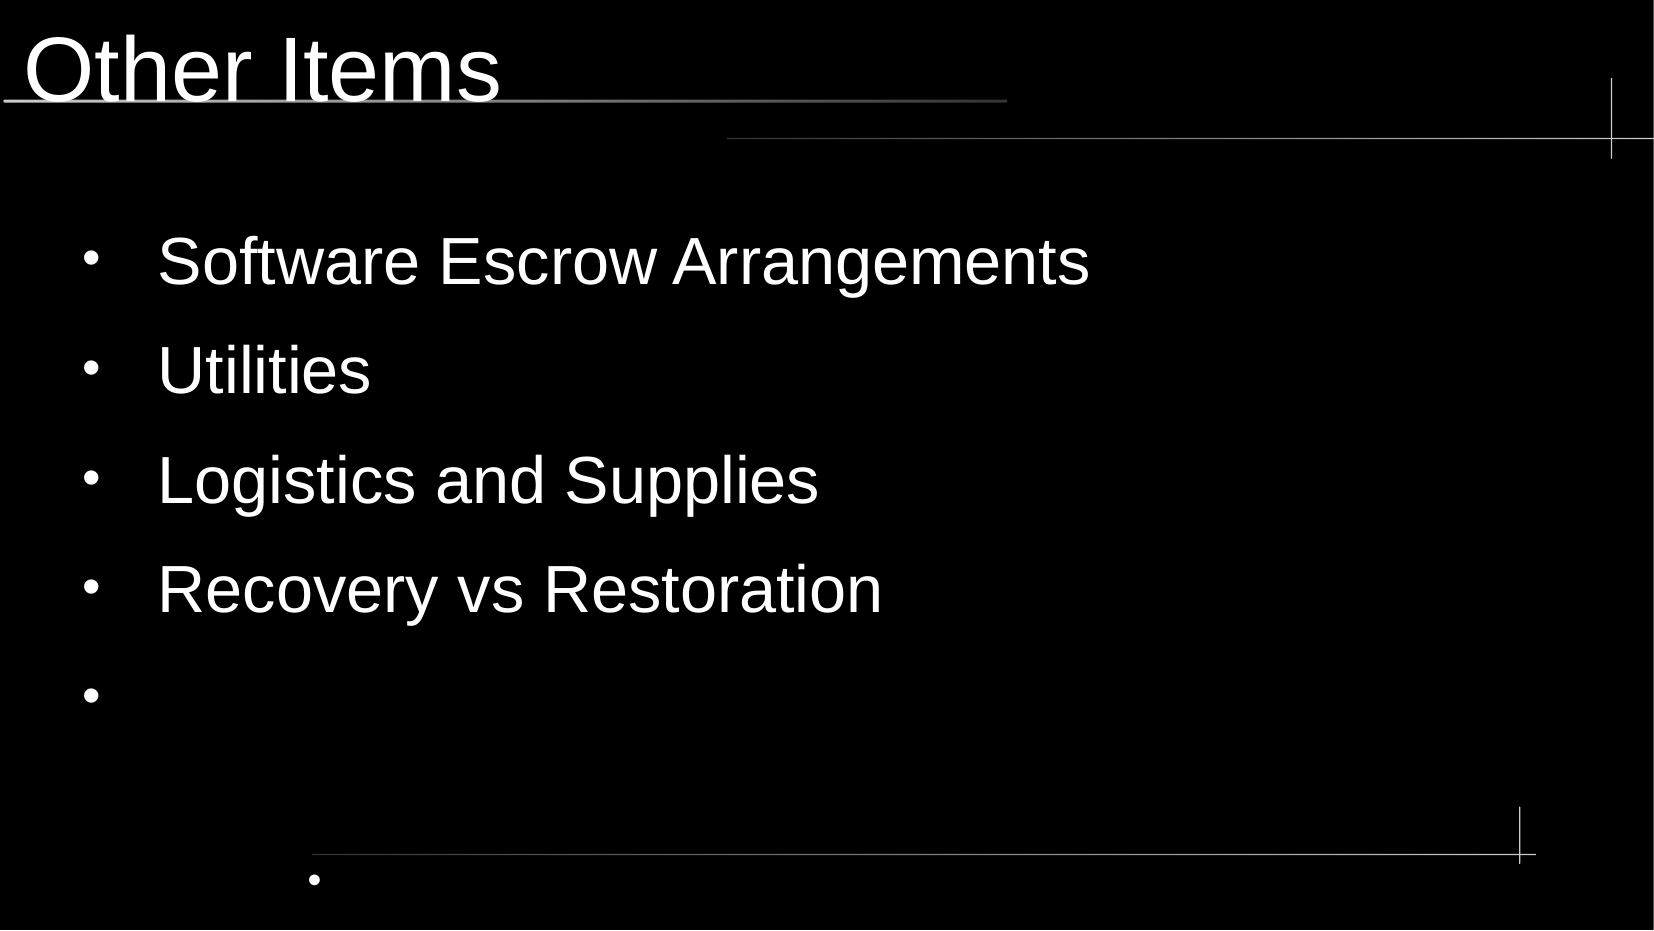

# Other Items
Software Escrow Arrangements
Utilities
Logistics and Supplies
Recovery vs Restoration